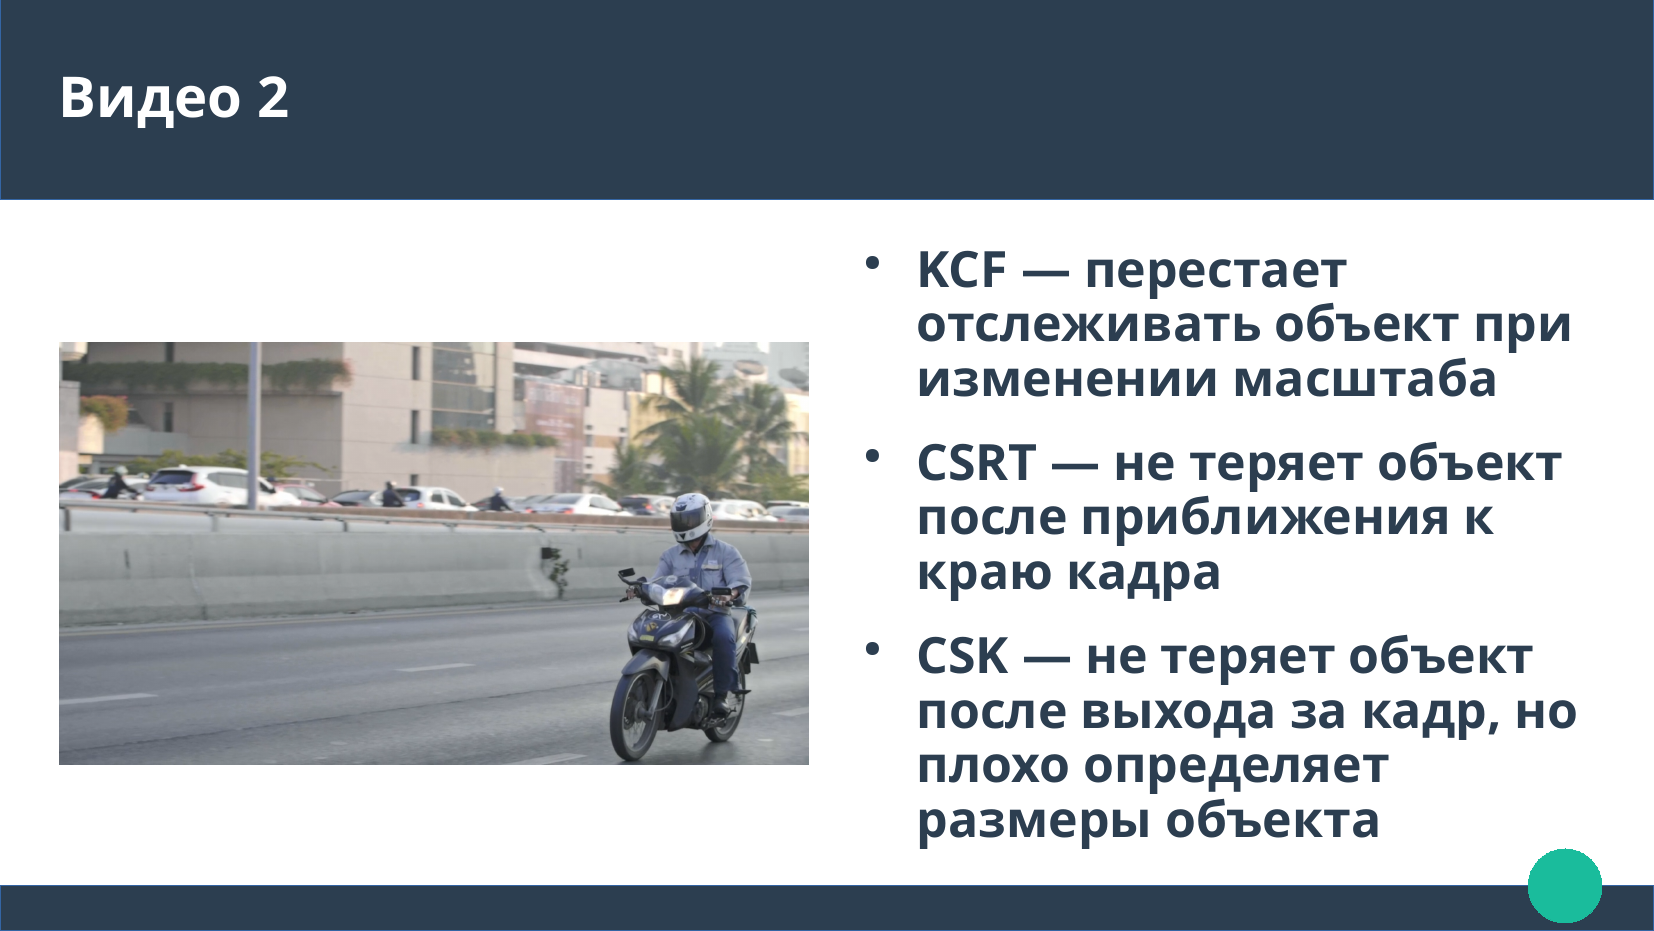

# Видео 2
KCF — перестает отслеживать объект при изменении масштаба
CSRT — не теряет объект после приближения к краю кадра
CSK — не теряет объект после выхода за кадр, но плохо определяет размеры объекта